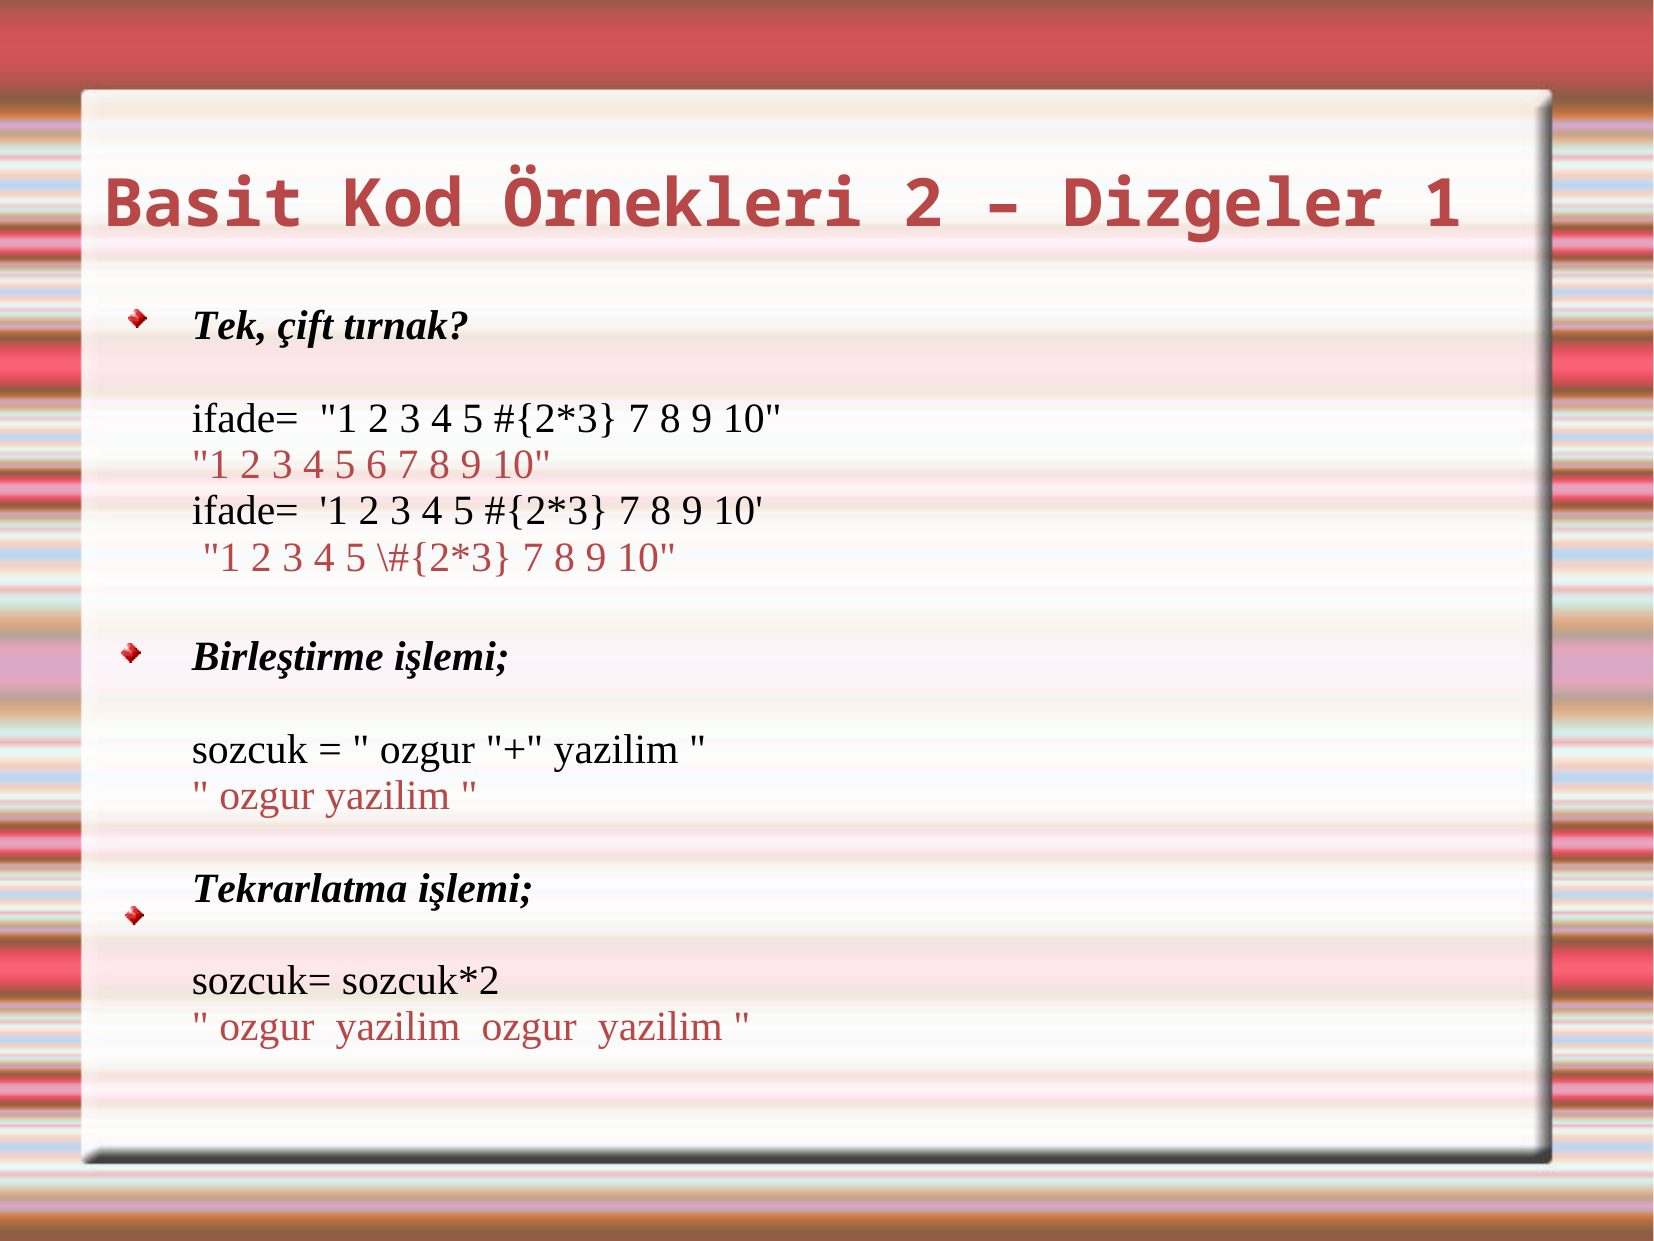

Basit Kod Örnekleri 2 – Dizgeler 1
Tek, çift tırnak?
ifade= "1 2 3 4 5 #{2*3} 7 8 9 10"
"1 2 3 4 5 6 7 8 9 10"
ifade= '1 2 3 4 5 #{2*3} 7 8 9 10'
 "1 2 3 4 5 \#{2*3} 7 8 9 10"
Birleştirme işlemi;
sozcuk = " ozgur "+" yazilim "
" ozgur yazilim "
Tekrarlatma işlemi;
sozcuk= sozcuk*2
" ozgur yazilim ozgur yazilim "